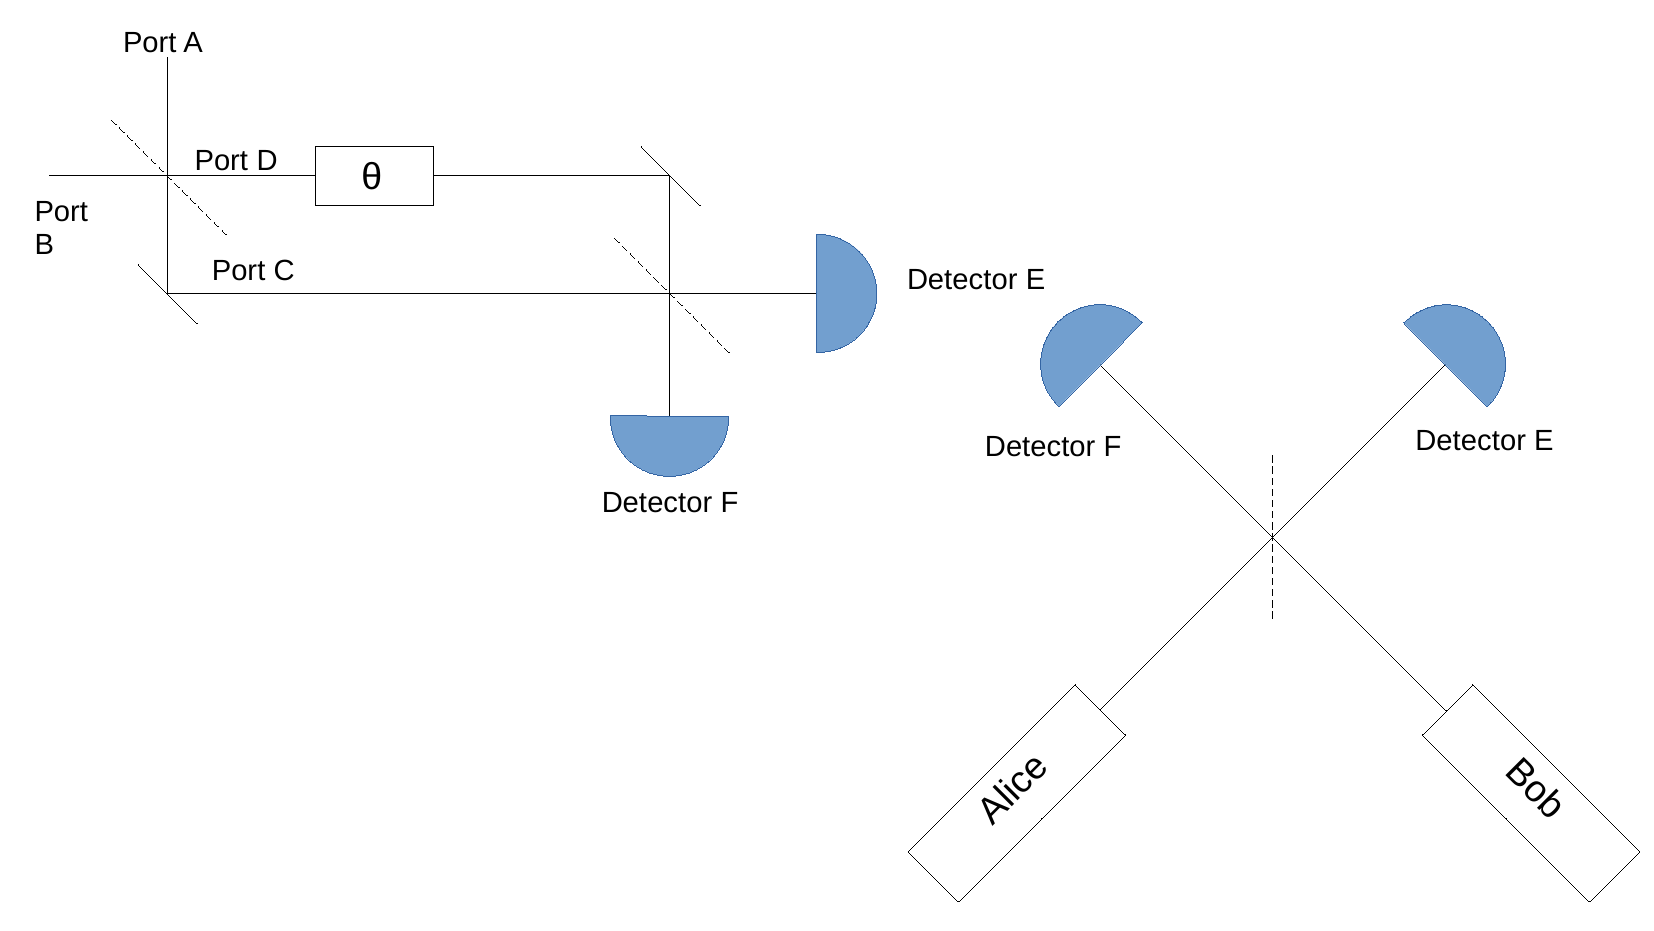

Port A
Port D
 θ
Port B
Port C
Detector E
Detector E
Detector F
Detector F
Alice
Bob